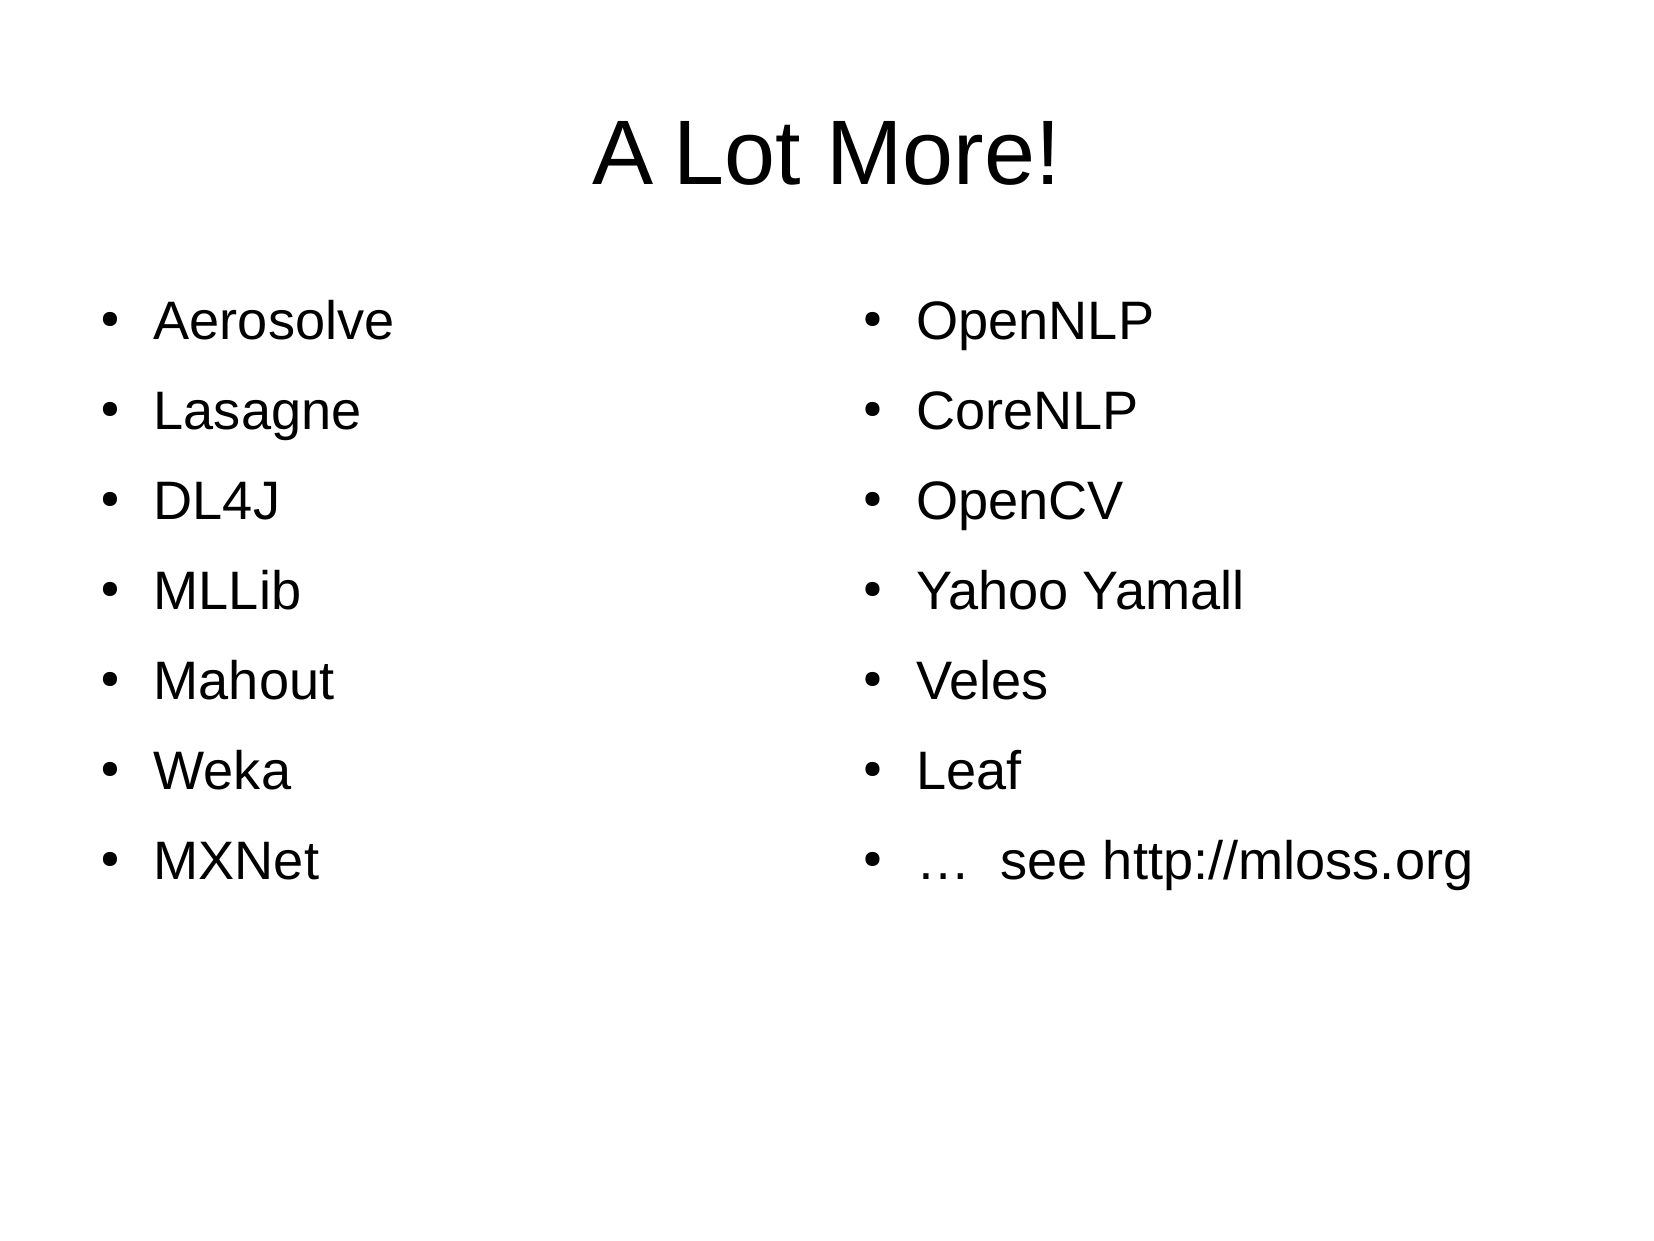

# A Lot More!
Aerosolve
Lasagne
DL4J
MLLib
Mahout
Weka
MXNet
OpenNLP
CoreNLP
OpenCV
Yahoo Yamall
Veles
Leaf
… see http://mloss.org